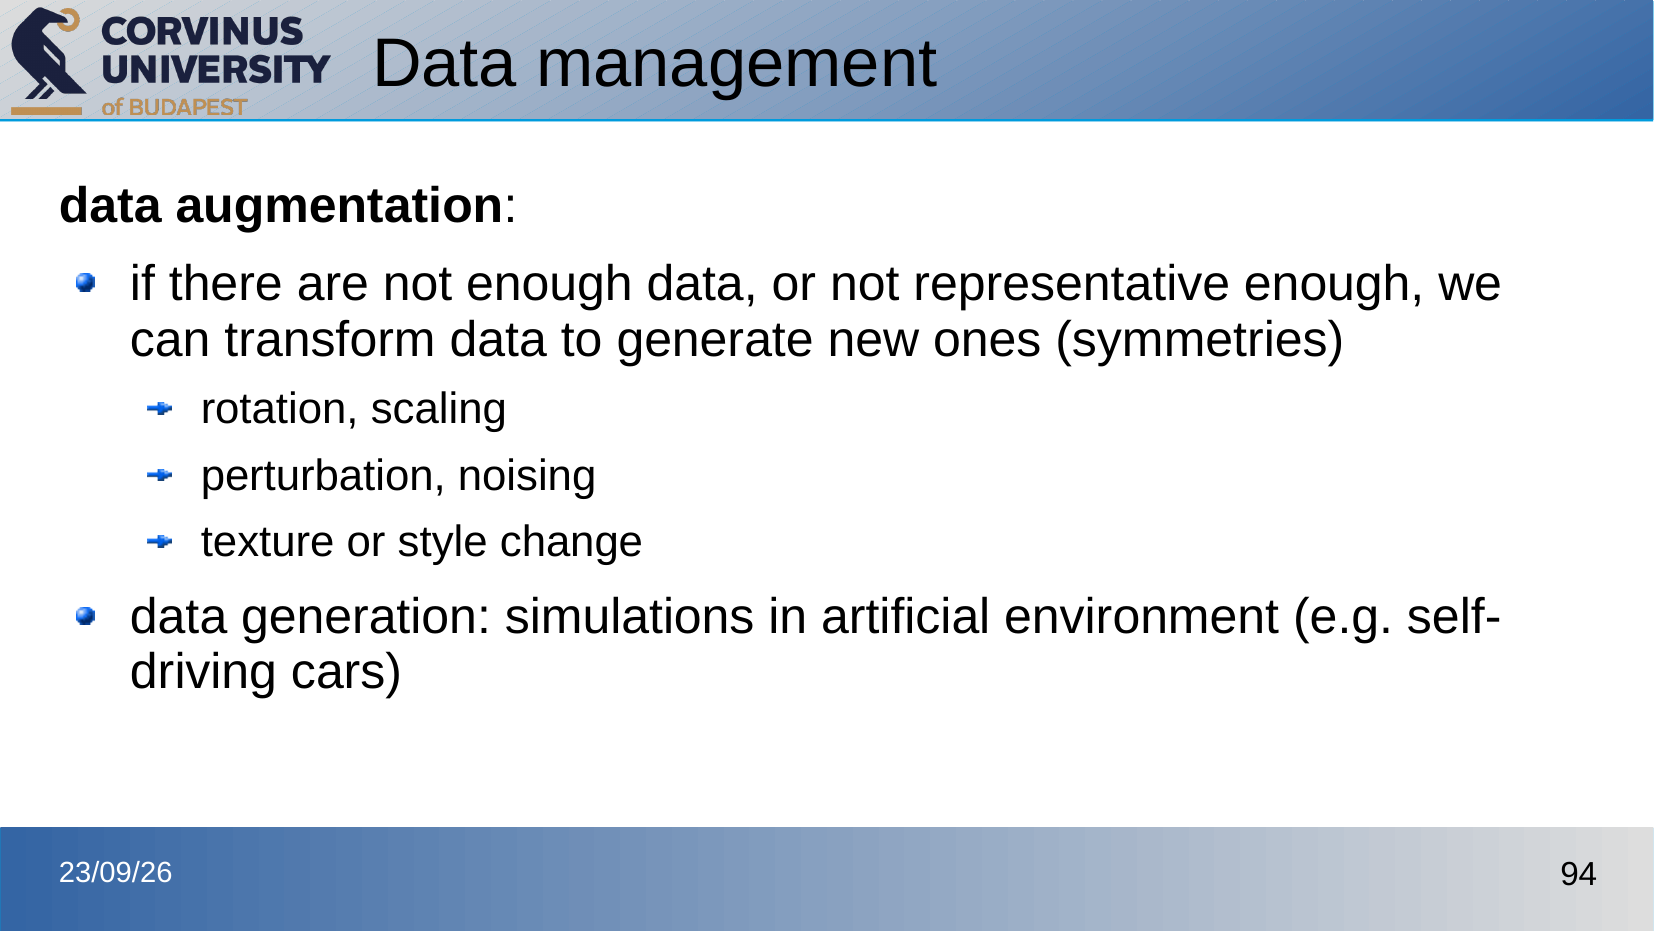

# Data management
data augmentation:
if there are not enough data, or not representative enough, we can transform data to generate new ones (symmetries)
rotation, scaling
perturbation, noising
texture or style change
data generation: simulations in artificial environment (e.g. self-driving cars)